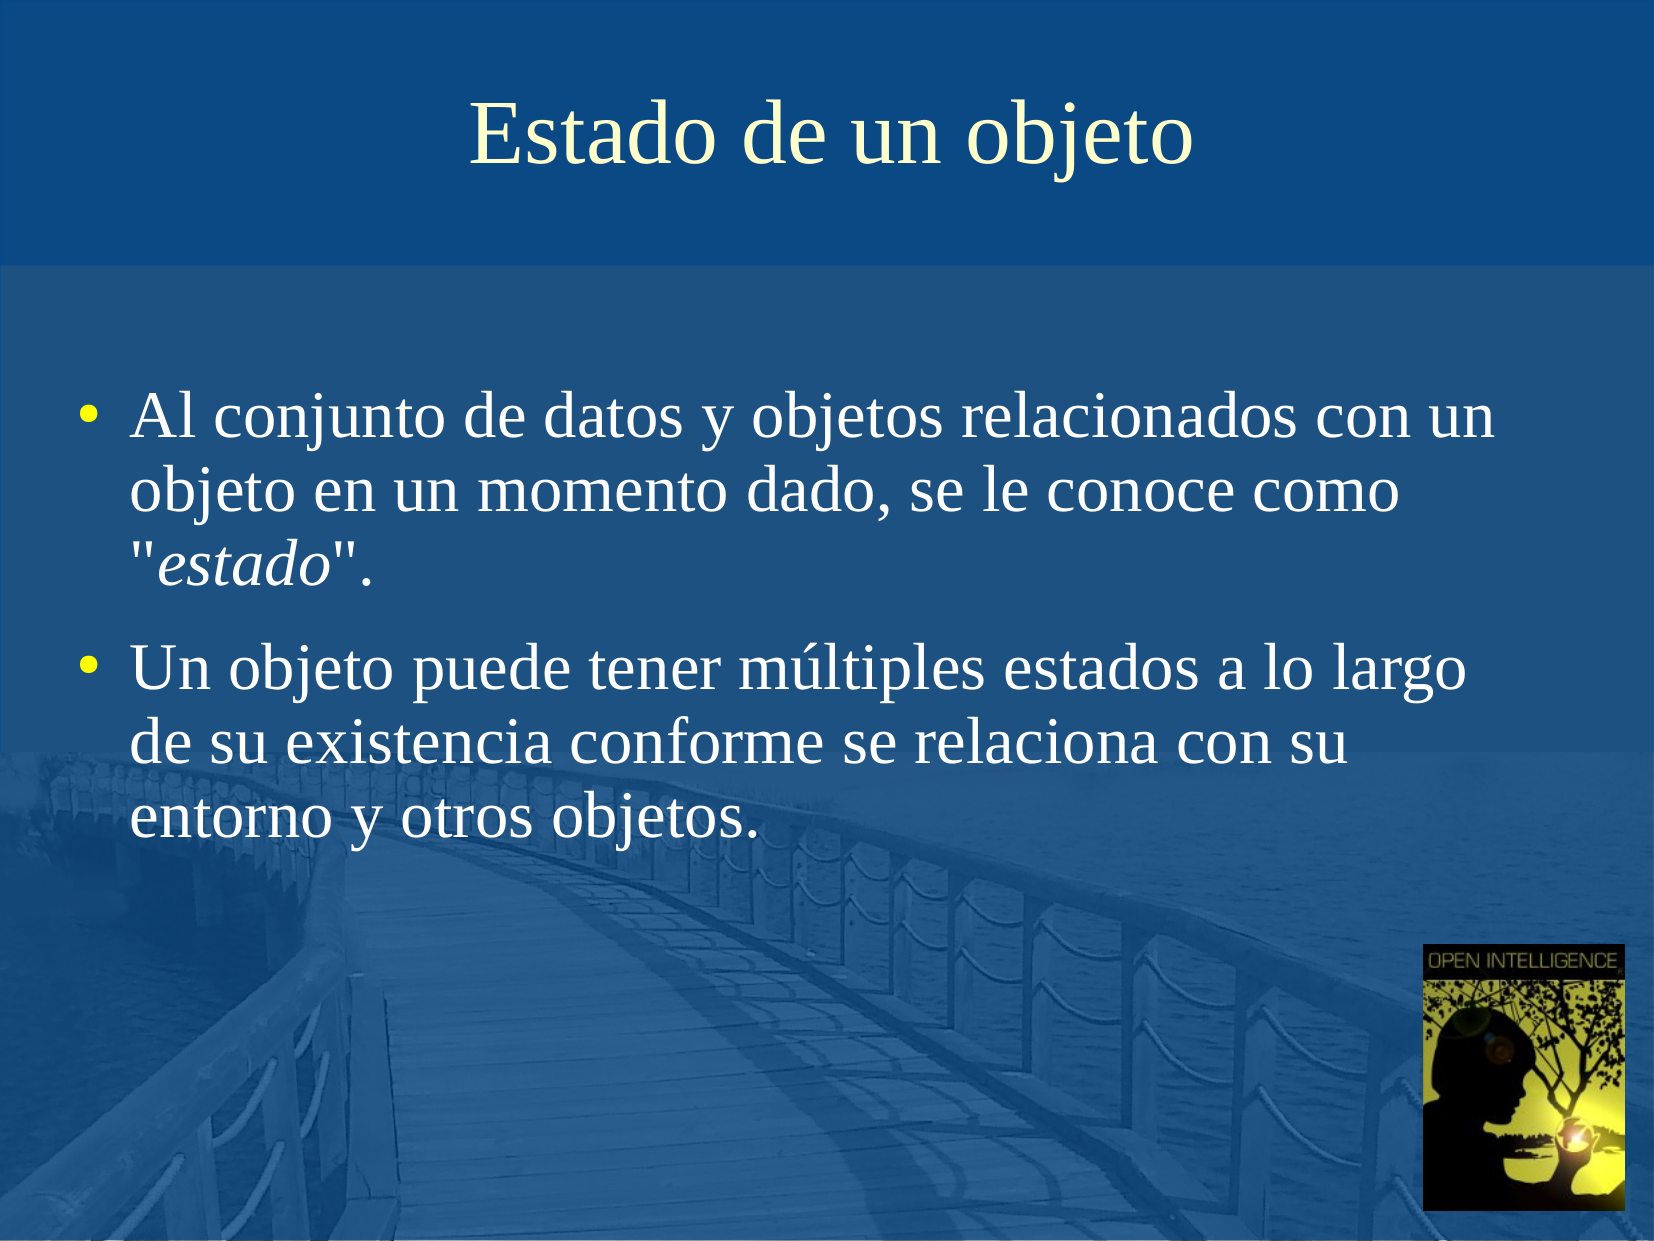

# Estado de un objeto
Al conjunto de datos y objetos relacionados con un objeto en un momento dado, se le conoce como "estado".
Un objeto puede tener múltiples estados a lo largo de su existencia conforme se relaciona con su entorno y otros objetos.